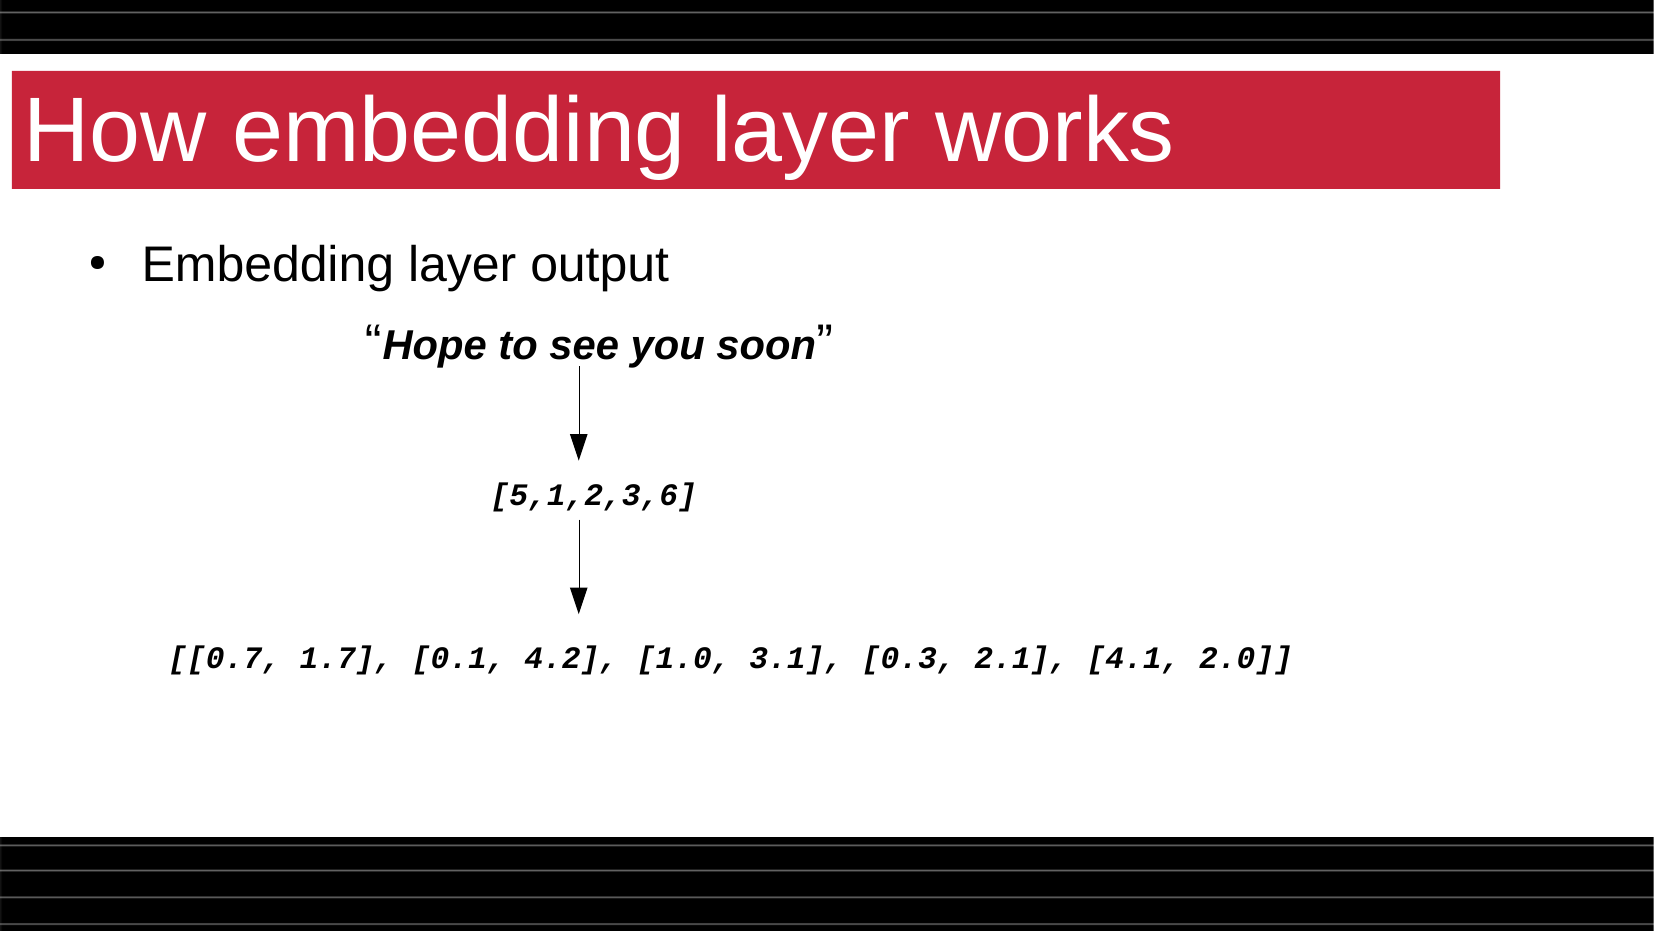

# How embedding layer works
Embedding layer output
 “Hope to see you soon”
Hope to see you soonHope to see you [0, 1, 2 [5,1,2,3,6] 4]
[[0.7, 1.7], [0.1, 4.2], [1.0, 3.1], [0.3, 2.1], [4.1, 2.0]]